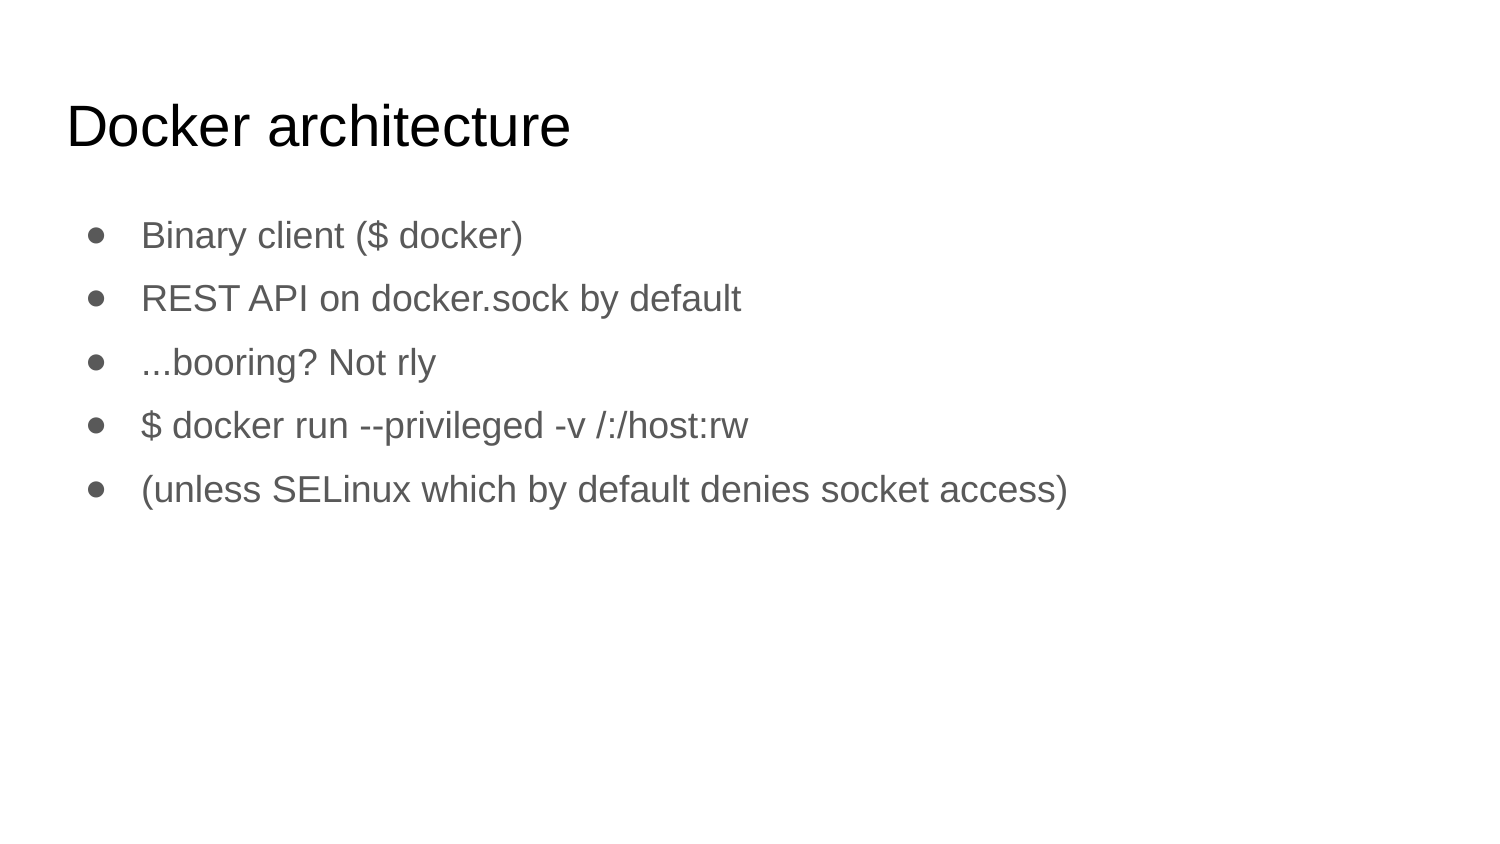

# Docker architecture
Binary client ($ docker)
REST API on docker.sock by default
...booring? Not rly
$ docker run --privileged -v /:/host:rw
(unless SELinux which by default denies socket access)